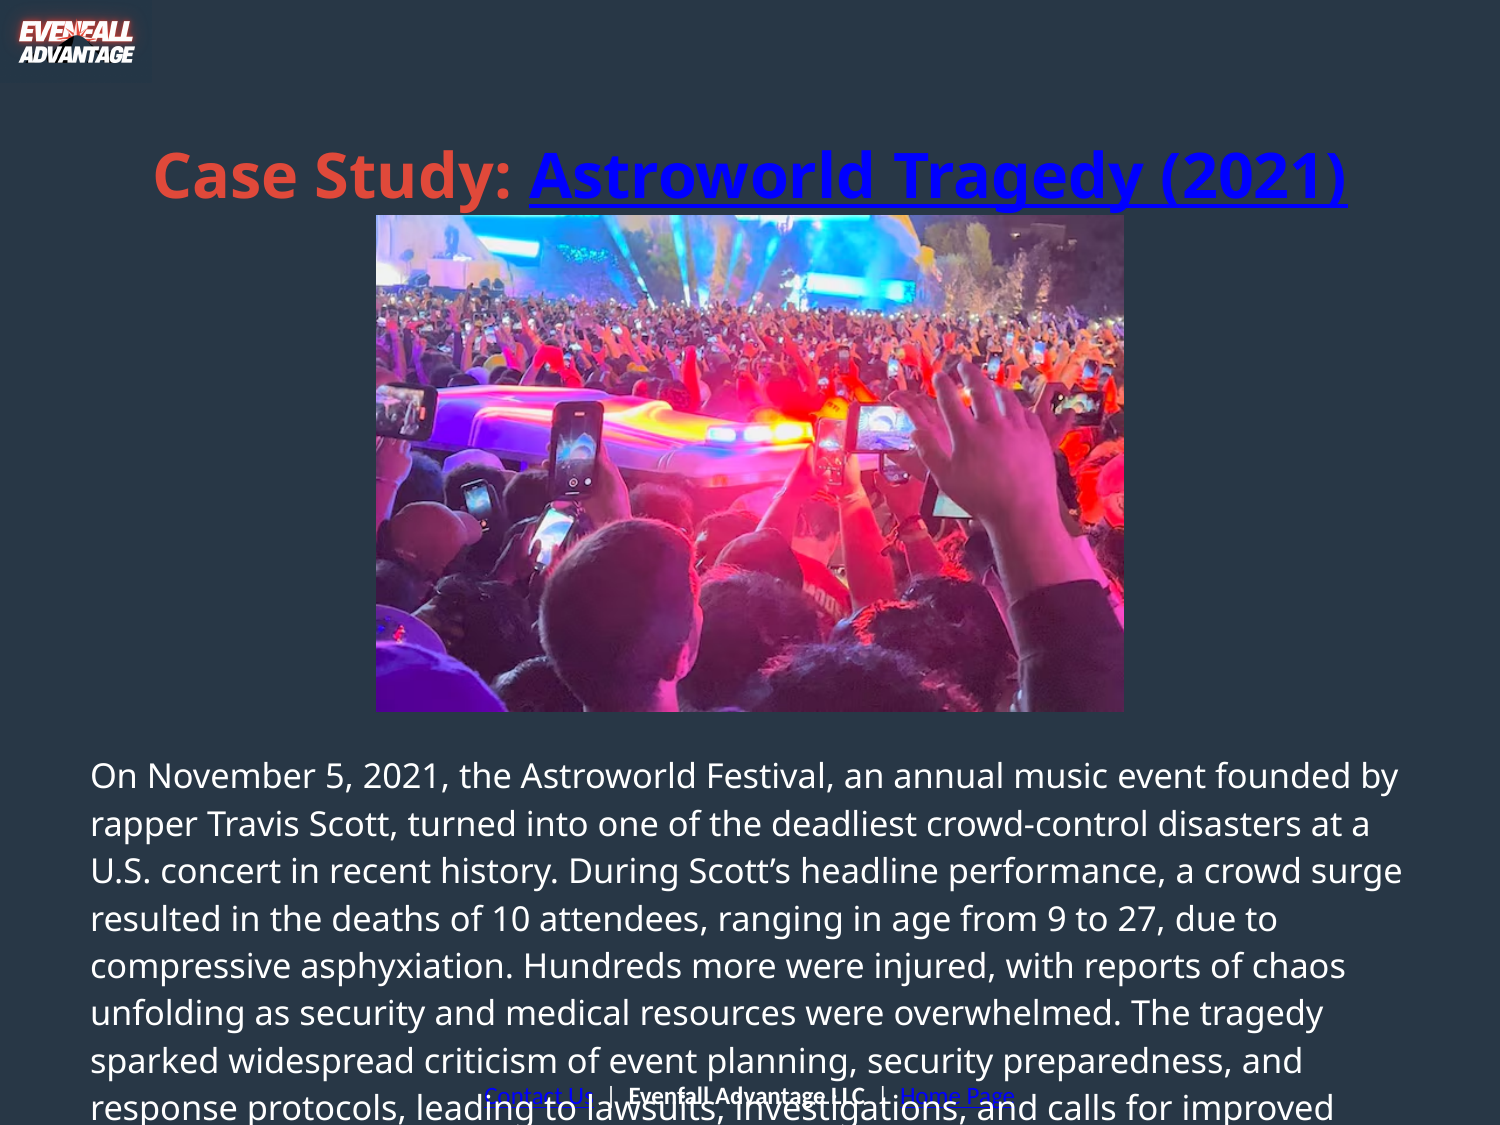

# Case Study: Astroworld Tragedy (2021)
On November 5, 2021, the Astroworld Festival, an annual music event founded by rapper Travis Scott, turned into one of the deadliest crowd-control disasters at a U.S. concert in recent history. During Scott’s headline performance, a crowd surge resulted in the deaths of 10 attendees, ranging in age from 9 to 27, due to compressive asphyxiation. Hundreds more were injured, with reports of chaos unfolding as security and medical resources were overwhelmed. The tragedy sparked widespread criticism of event planning, security preparedness, and response protocols, leading to lawsuits, investigations, and calls for improved safety standards at large-scale events.